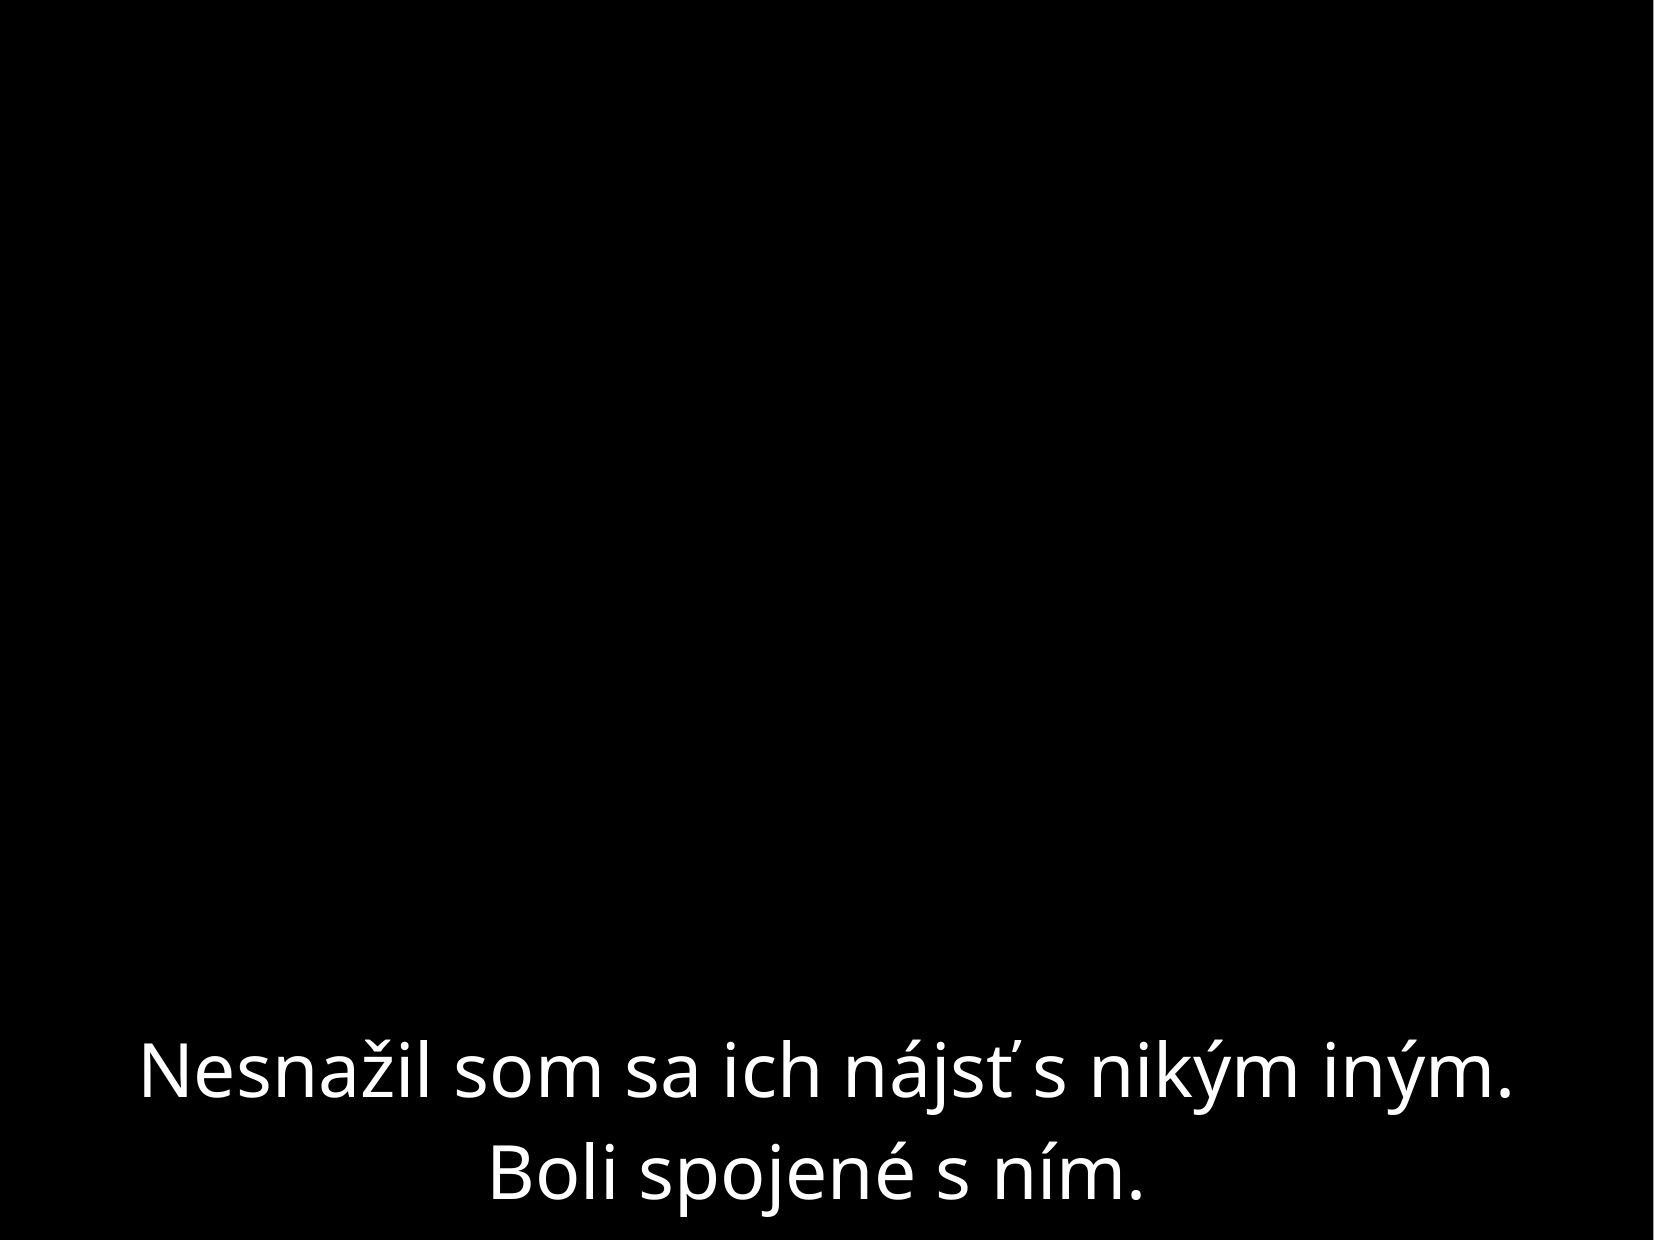

# Nesnažil som sa ich nájsť s nikým iným. Boli spojené s ním.